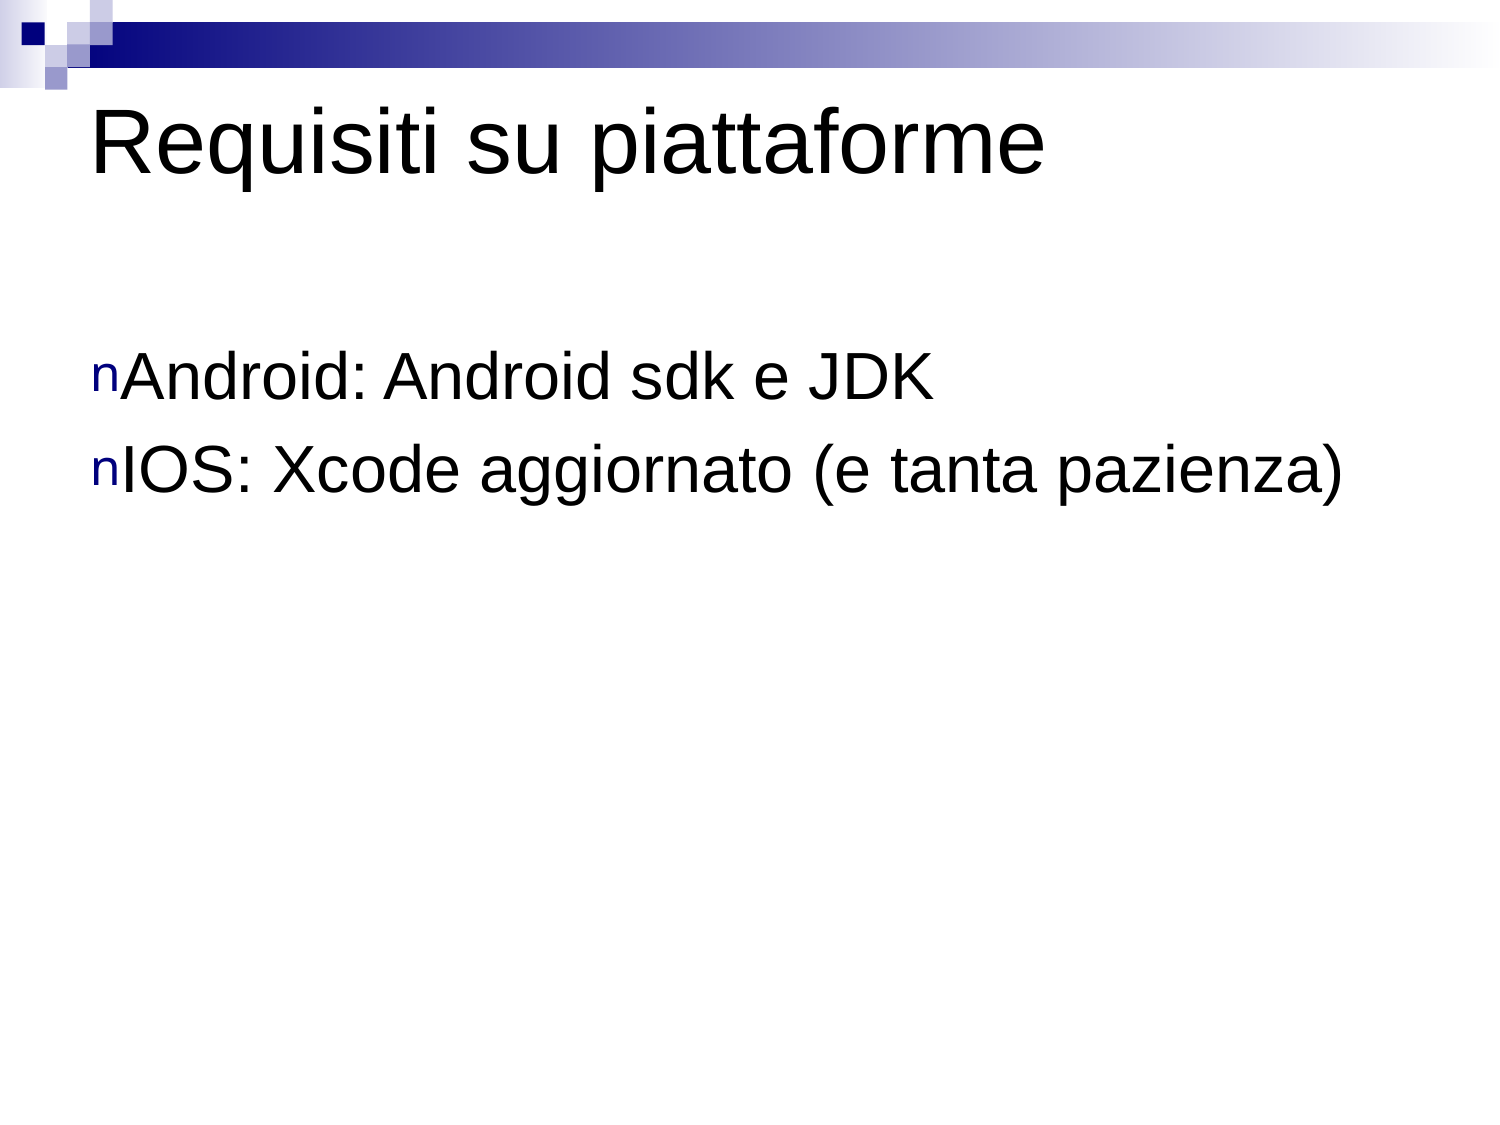

# Requisiti su piattaforme
Android: Android sdk e JDK
IOS: Xcode aggiornato (e tanta pazienza)